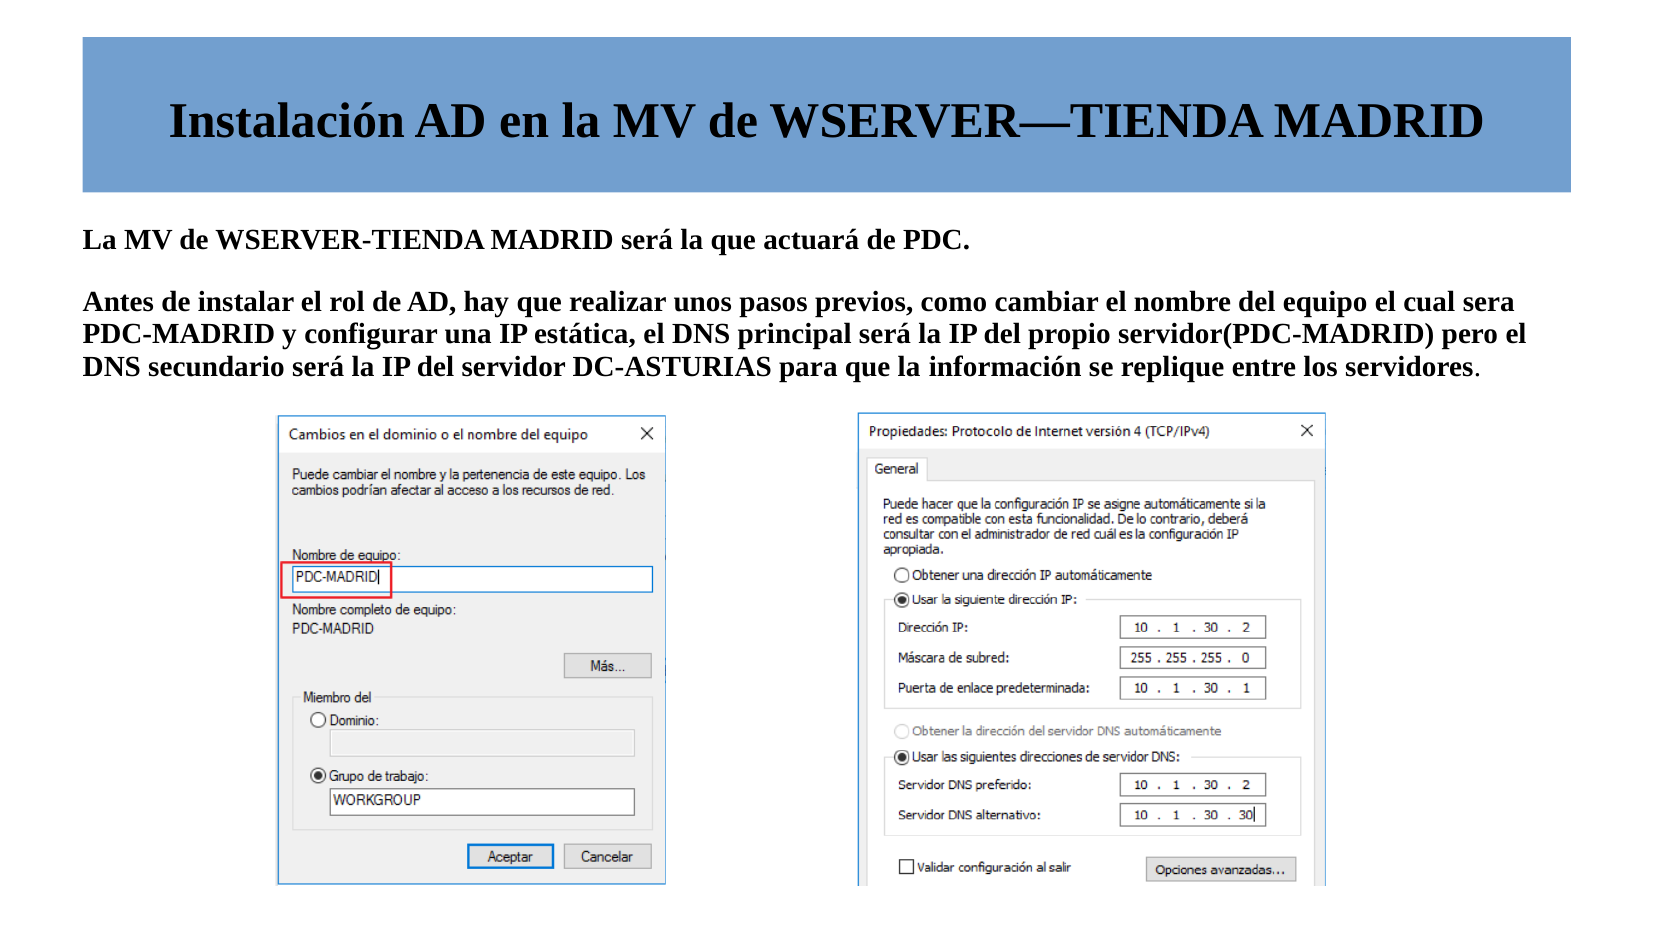

# Instalación AD en la MV de WSERVER—TIENDA MADRID
La MV de WSERVER-TIENDA MADRID será la que actuará de PDC.
Antes de instalar el rol de AD, hay que realizar unos pasos previos, como cambiar el nombre del equipo el cual sera PDC-MADRID y configurar una IP estática, el DNS principal será la IP del propio servidor(PDC-MADRID) pero el DNS secundario será la IP del servidor DC-ASTURIAS para que la información se replique entre los servidores.